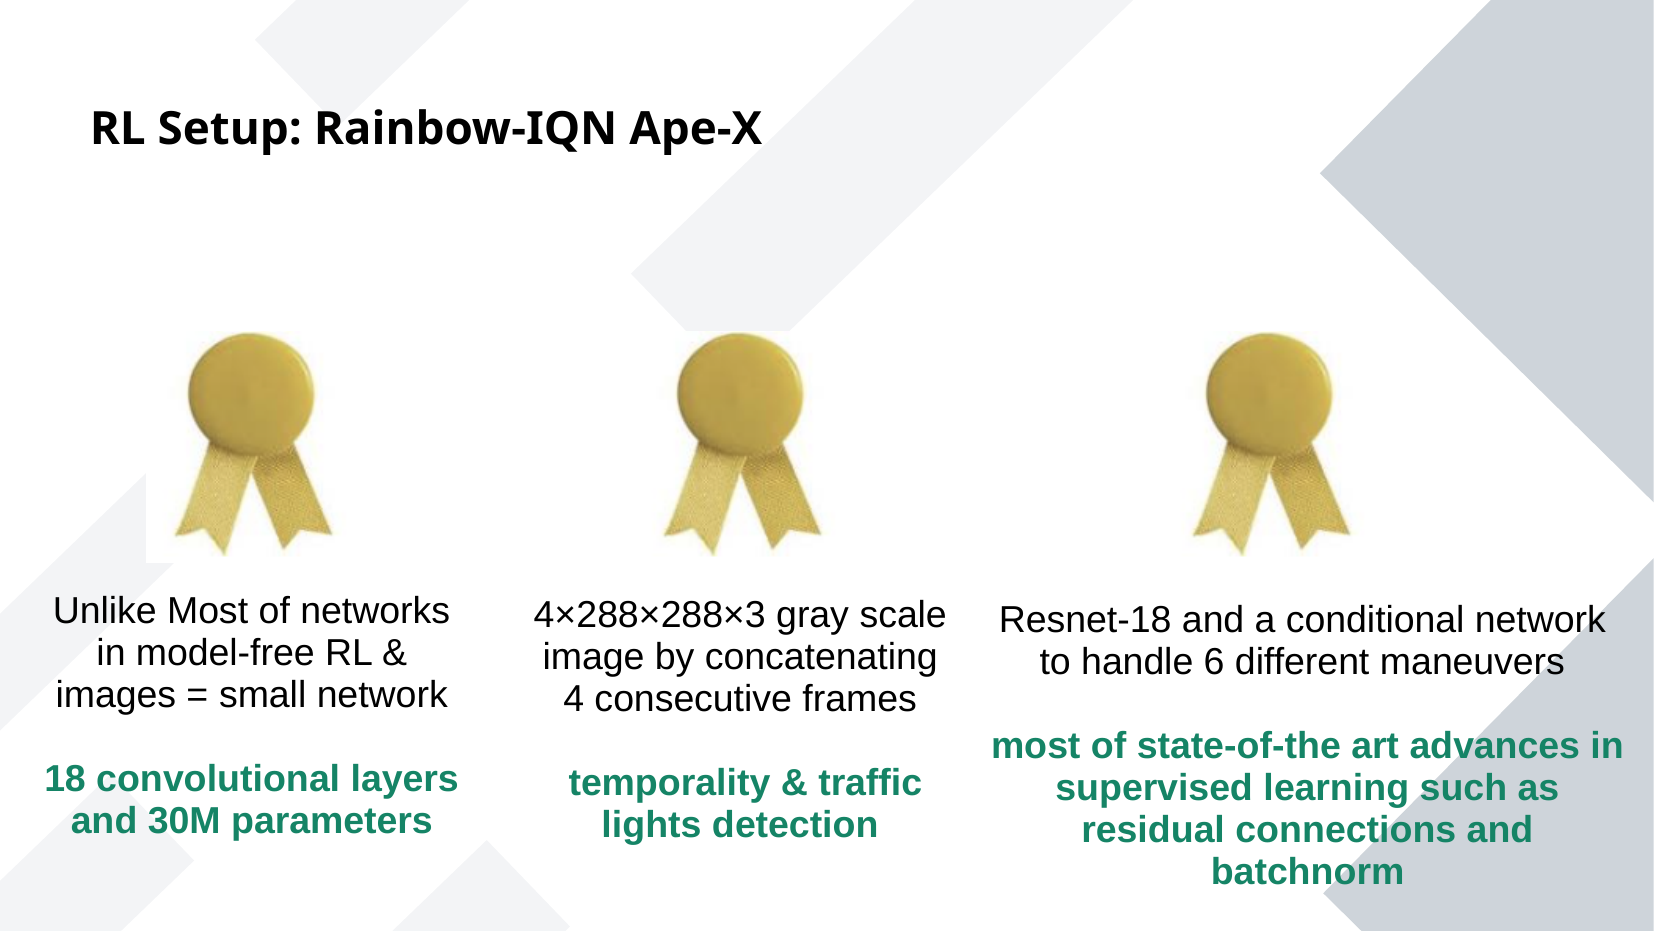

RL Setup: Rainbow-IQN Ape-X
Unlike Most of networks in model-free RL & images = small network
18 convolutional layers and 30M parameters
4×288×288×3 gray scale image by concatenating 4 consecutive frames
 temporality & traffic lights detection
Resnet-18 and a conditional network
to handle 6 different maneuvers
most of state-of-the art advances in supervised learning such as residual connections and batchnorm